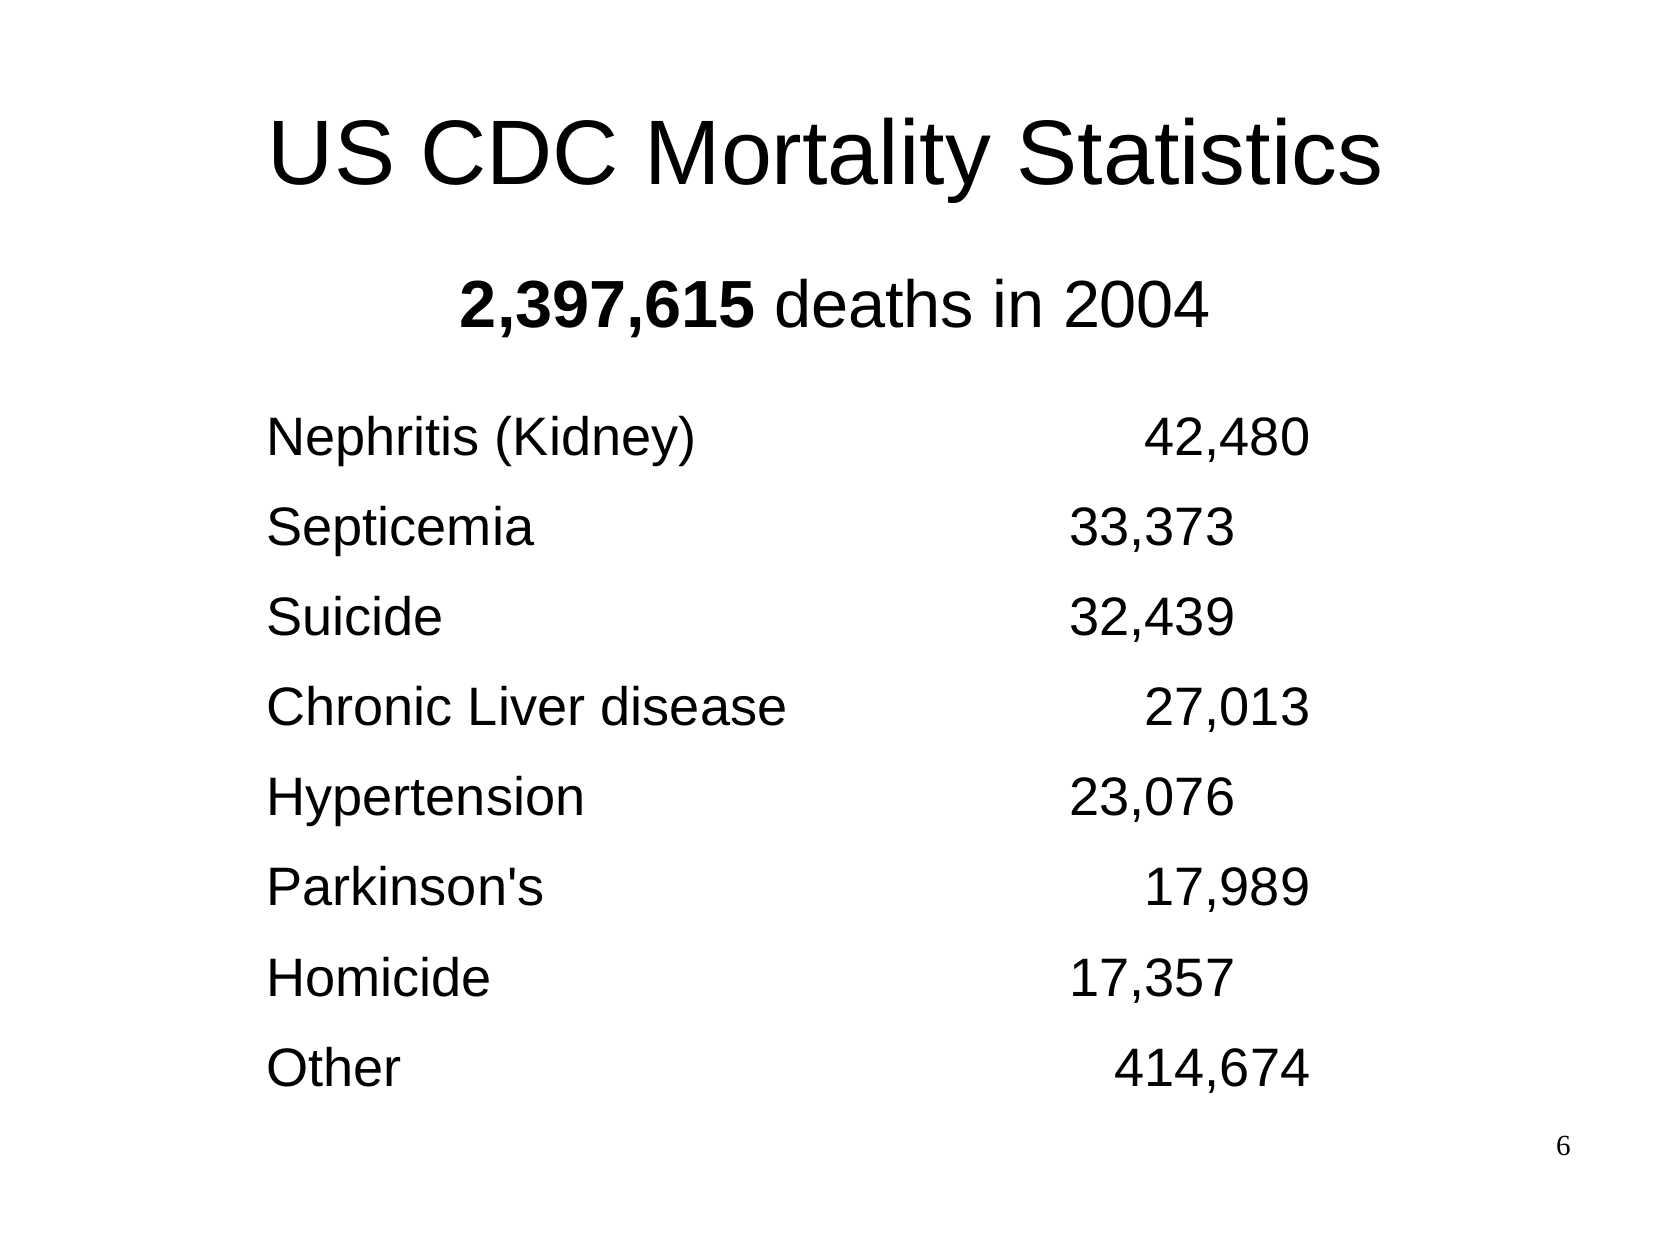

# US CDC Mortality Statistics
2,397,615 deaths in 2004
Nephritis (Kidney)						42,480
Septicemia								33,373
Suicide									32,439
Chronic Liver disease					27,013
Hypertension							23,076
Parkinson's								17,989
Homicide								17,357
Other									 414,674
6